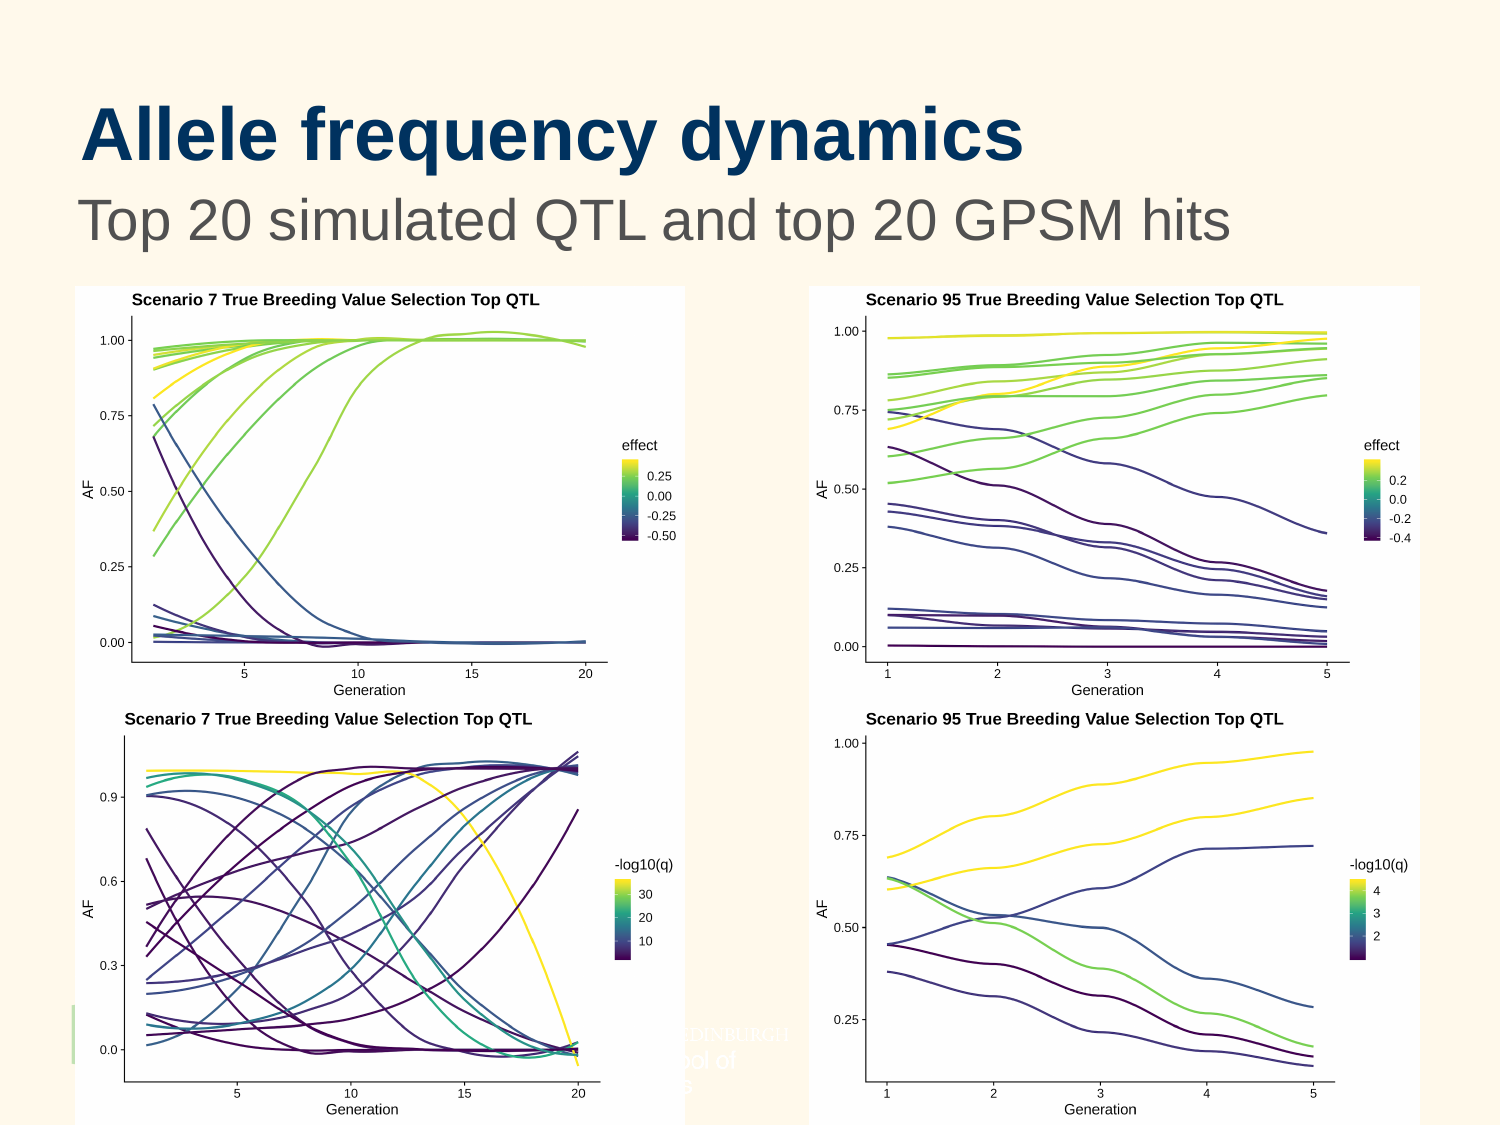

# Allele frequency dynamics
Top 20 simulated QTL and top 20 GPSM hits